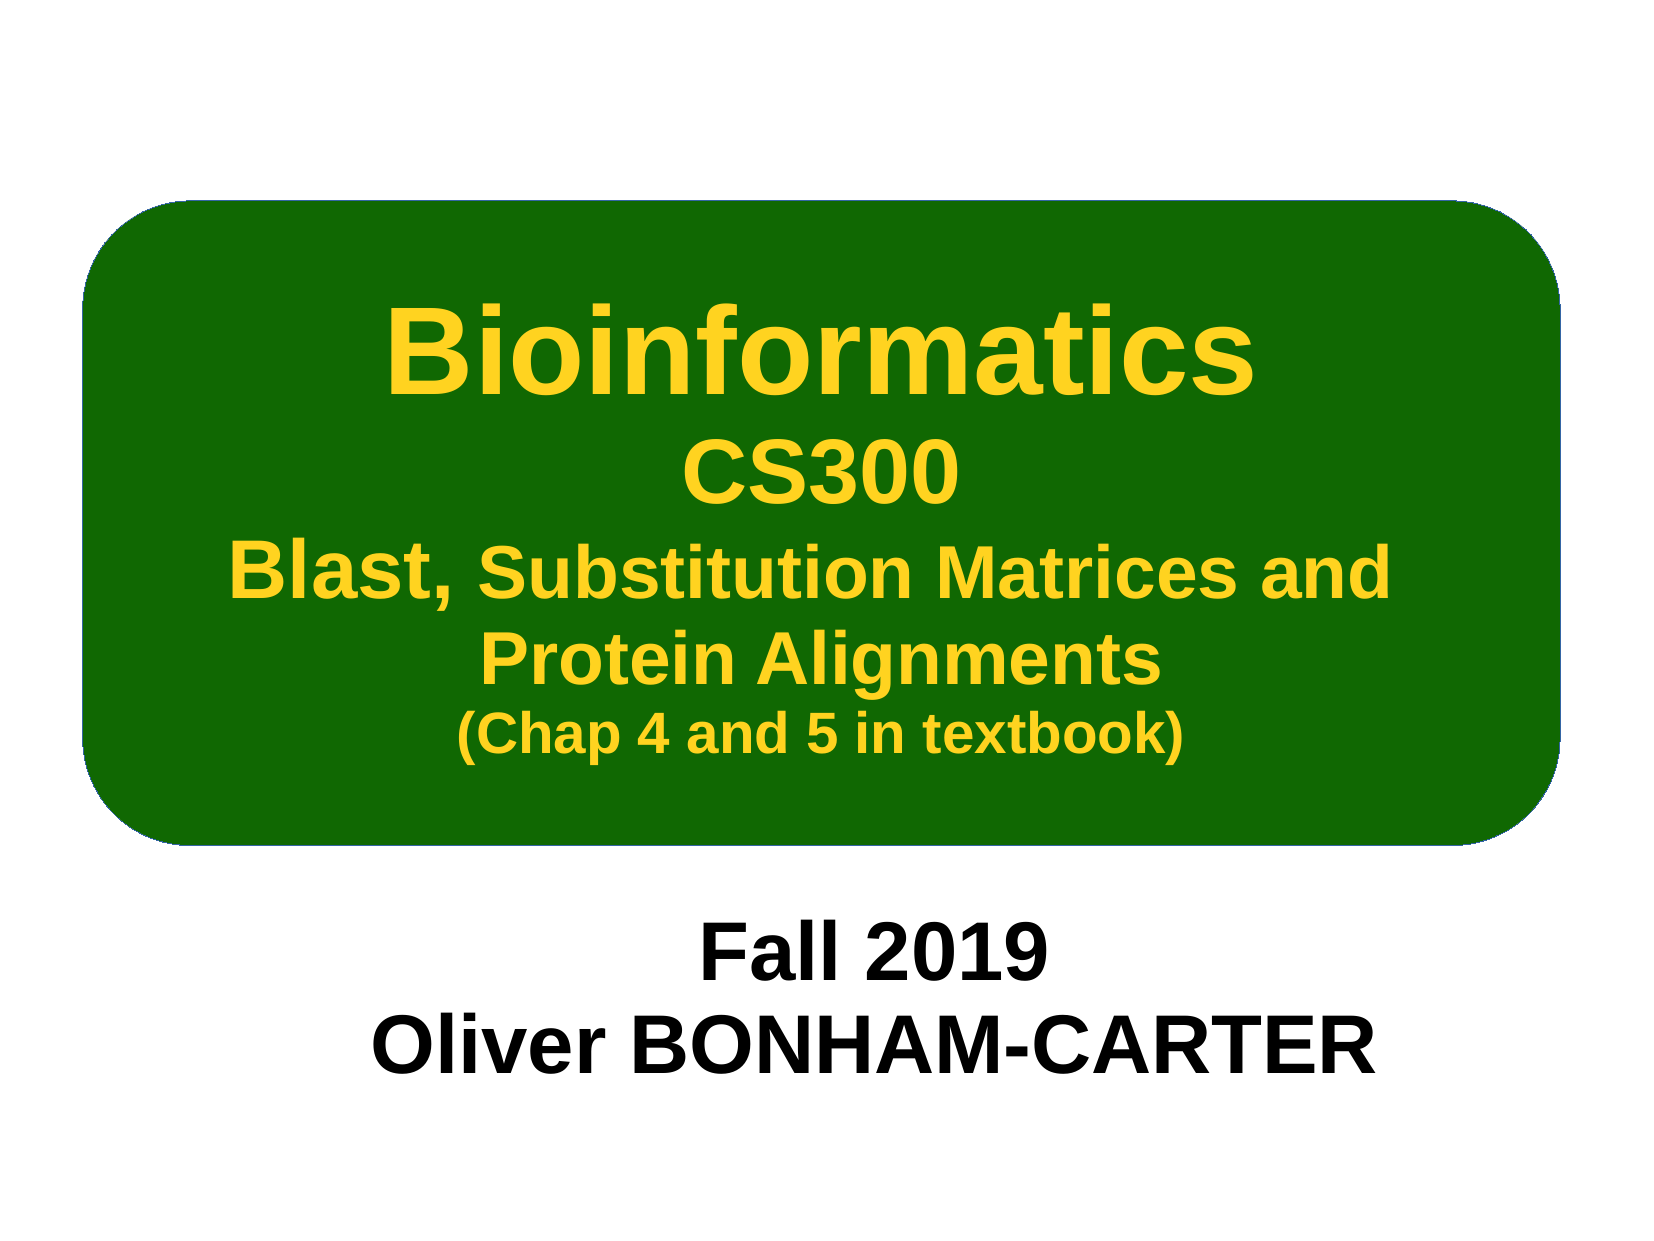

Bioinformatics
CS300
Blast, Substitution Matrices and
Protein Alignments
(Chap 4 and 5 in textbook)
Fall 2019
Oliver BONHAM-CARTER